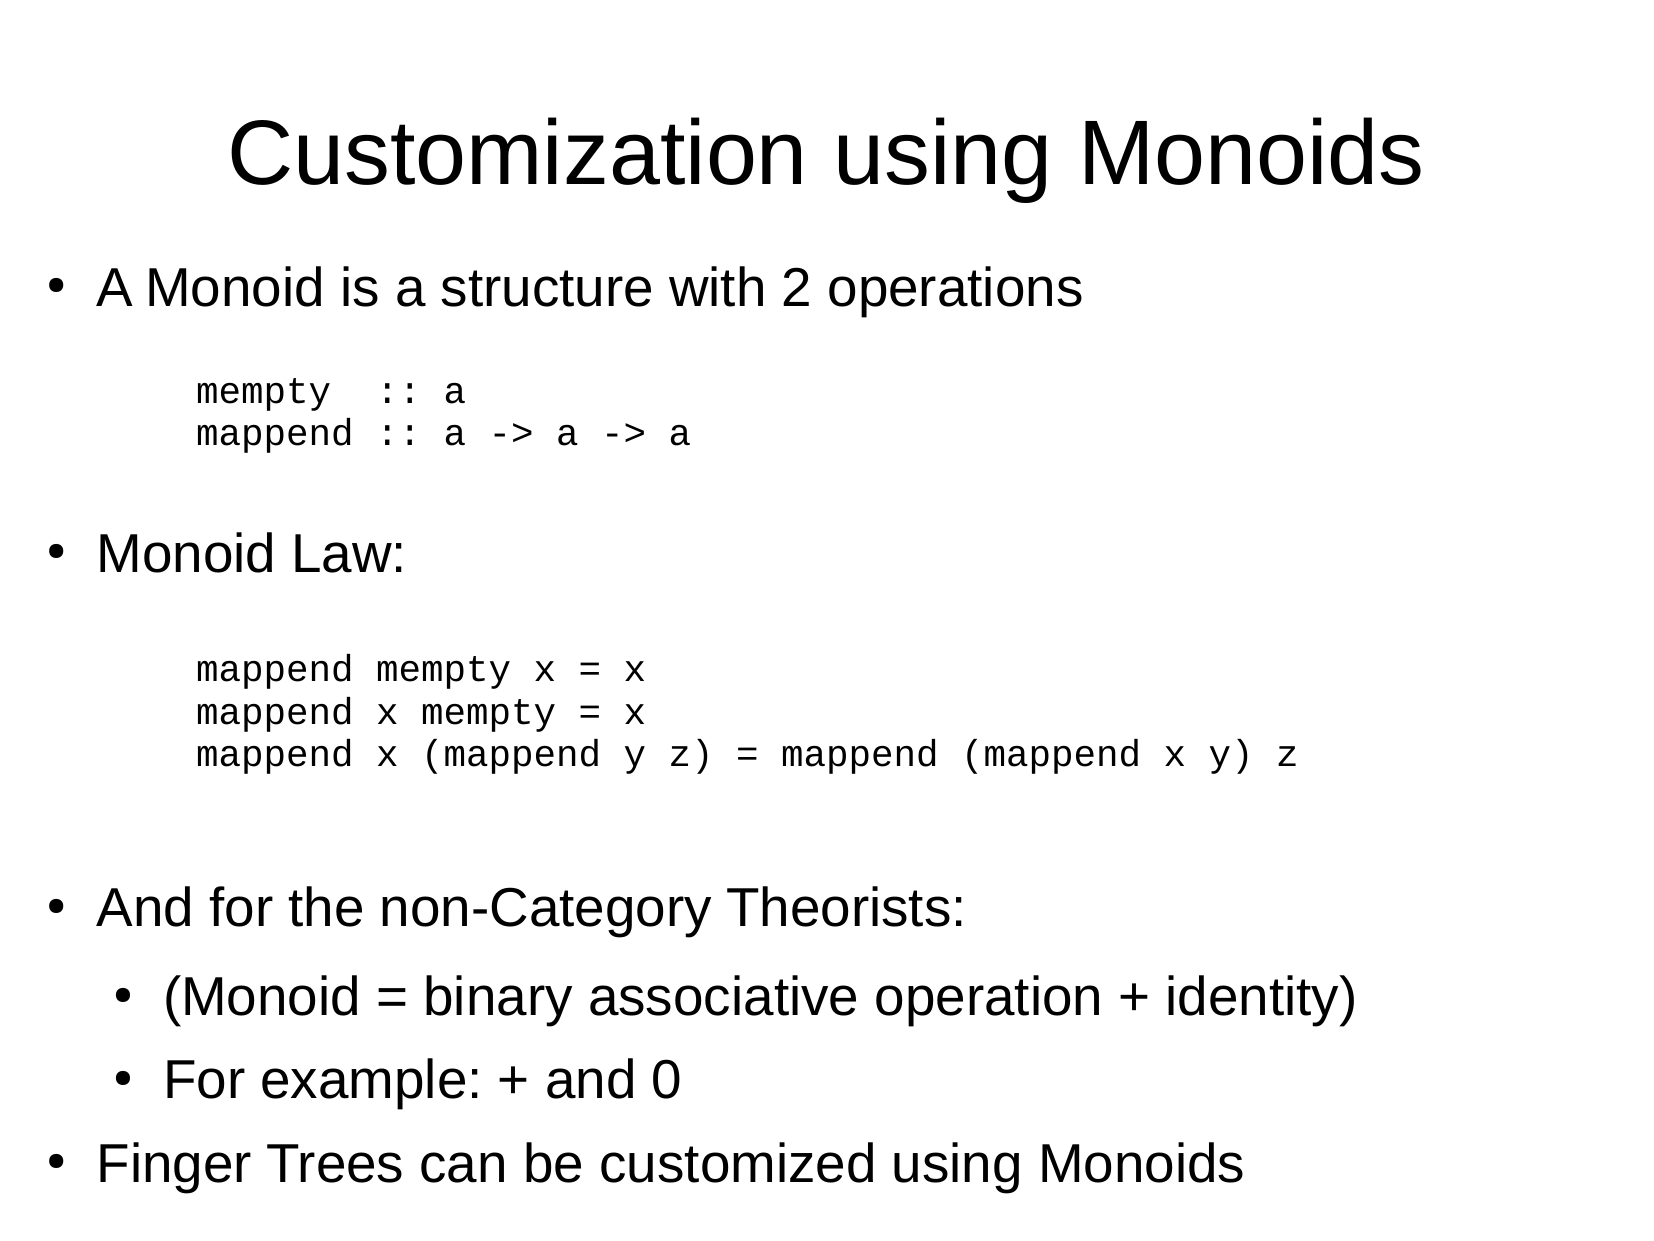

# Customization using Monoids
A Monoid is a structure with 2 operations
Monoid Law:
And for the non-Category Theorists:
(Monoid = binary associative operation + identity)
For example: + and 0
Finger Trees can be customized using Monoids
mempty :: a
mappend :: a -> a -> a
mappend mempty x = x
mappend x mempty = x
mappend x (mappend y z) = mappend (mappend x y) z